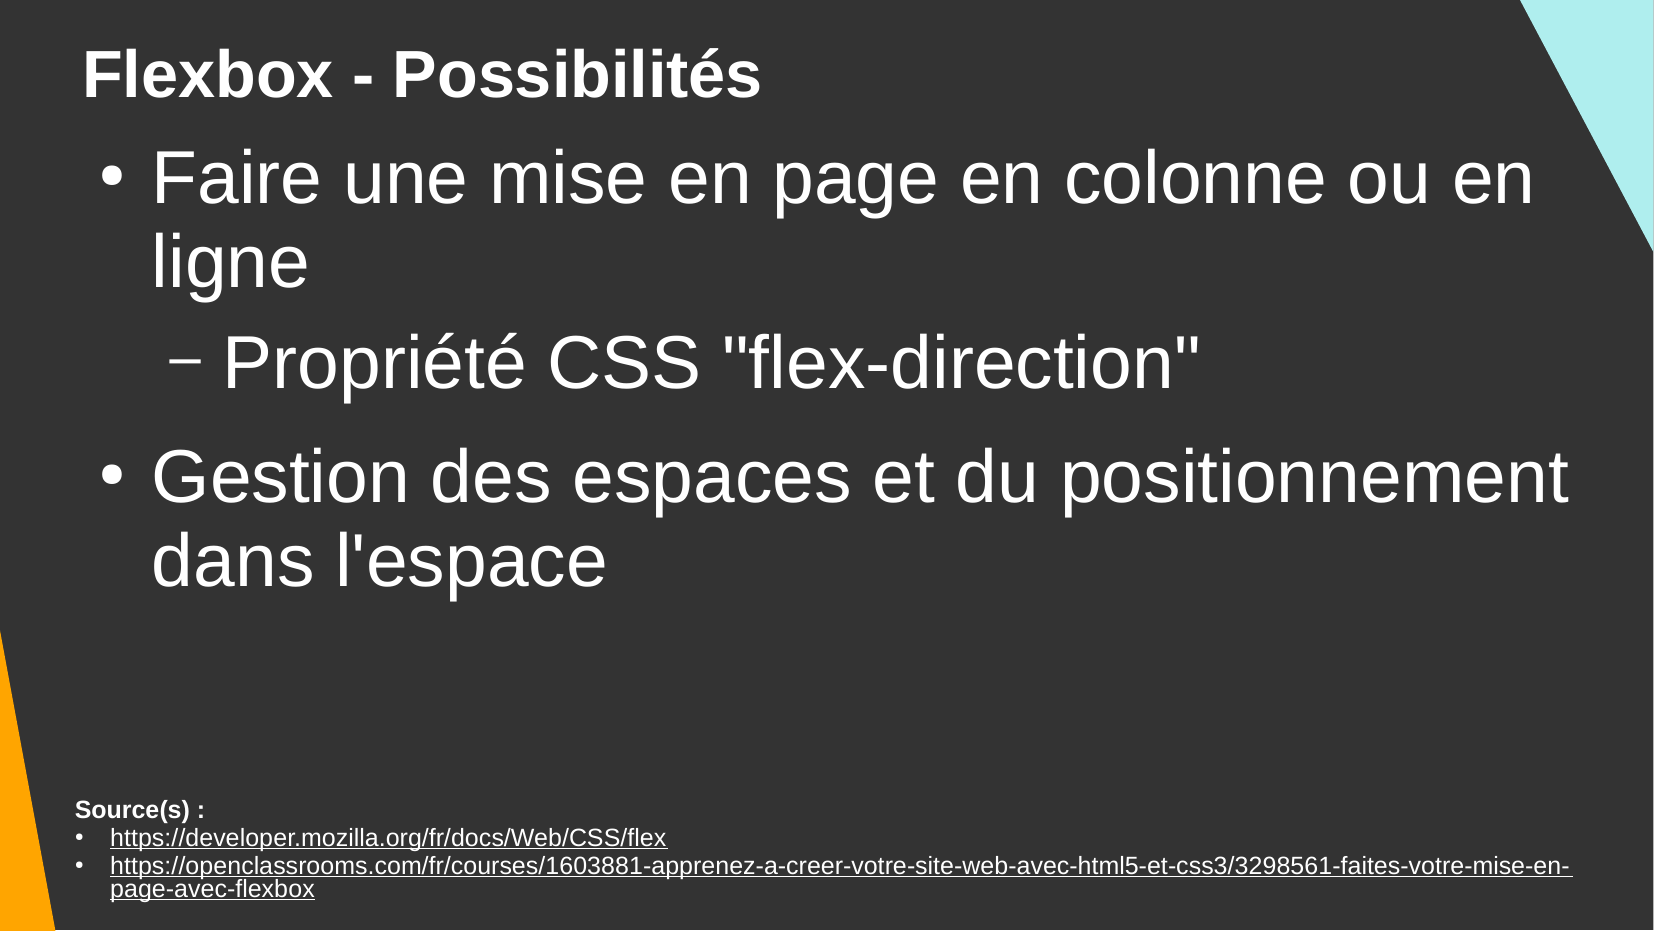

# Flexbox - Possibilités
Faire une mise en page en colonne ou en ligne
Propriété CSS "flex-direction"
Gestion des espaces et du positionnement dans l'espace
Source(s) :
https://developer.mozilla.org/fr/docs/Web/CSS/flex
https://openclassrooms.com/fr/courses/1603881-apprenez-a-creer-votre-site-web-avec-html5-et-css3/3298561-faites-votre-mise-en-page-avec-flexbox